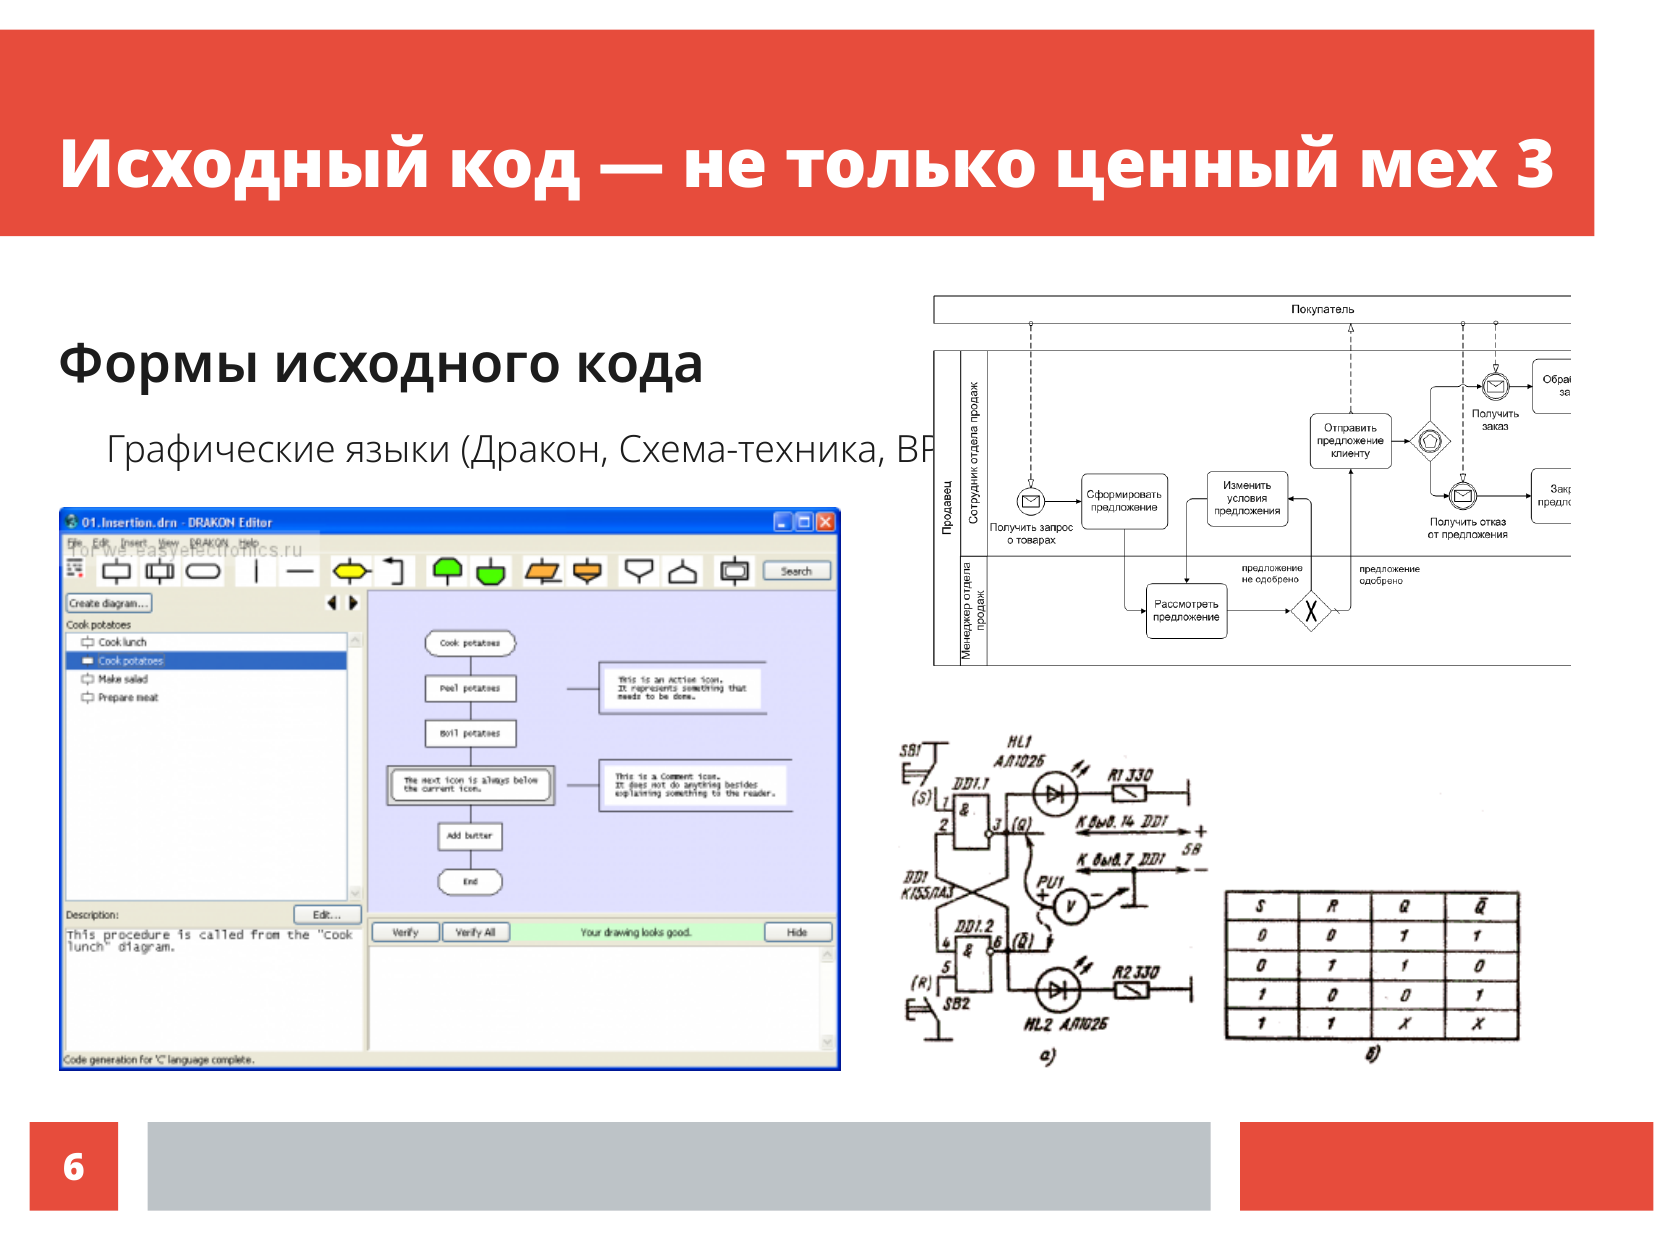

# Исходный код — не только ценный мех 3
Формы исходного кода
Графические языки (Дракон, Схема-техника, BPMn)
6